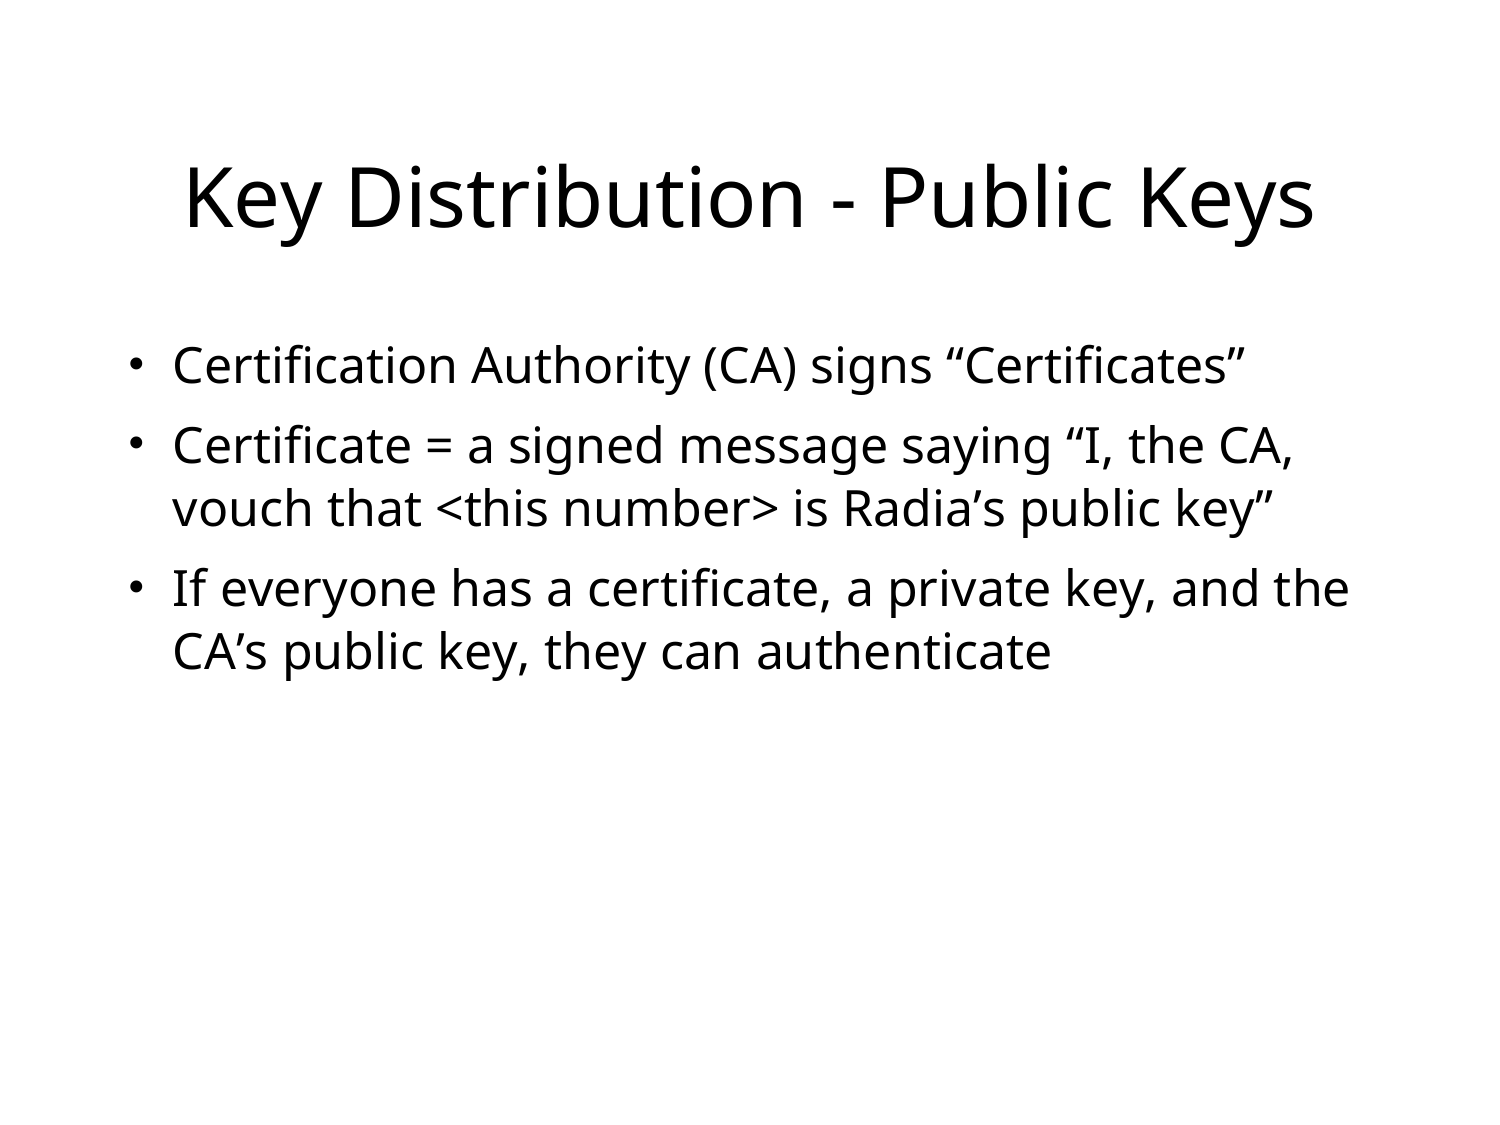

# Key Distribution - Public Keys
Certification Authority (CA) signs “Certificates”
Certificate = a signed message saying “I, the CA, vouch that <this number> is Radia’s public key”
If everyone has a certificate, a private key, and the CA’s public key, they can authenticate